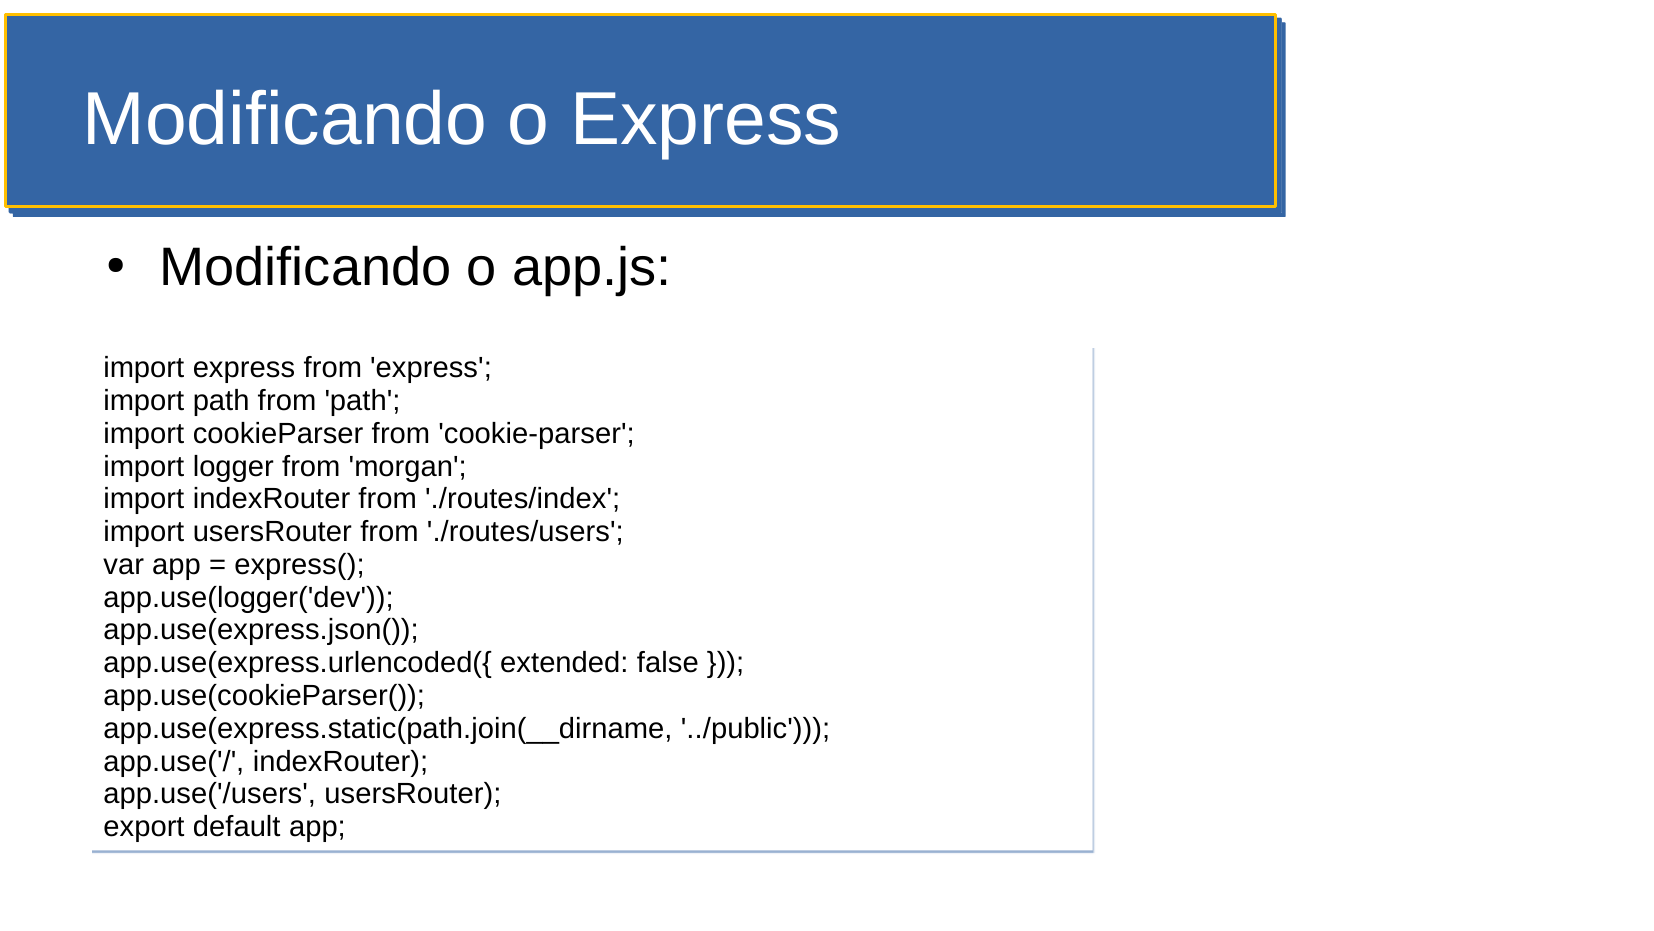

# Modificando o Express
Modificando o app.js:
import express from 'express';
import path from 'path';
import cookieParser from 'cookie-parser';
import logger from 'morgan';
import indexRouter from './routes/index';
import usersRouter from './routes/users';
var app = express();
app.use(logger('dev'));
app.use(express.json());
app.use(express.urlencoded({ extended: false }));
app.use(cookieParser());
app.use(express.static(path.join(__dirname, '../public')));
app.use('/', indexRouter);
app.use('/users', usersRouter);
export default app;